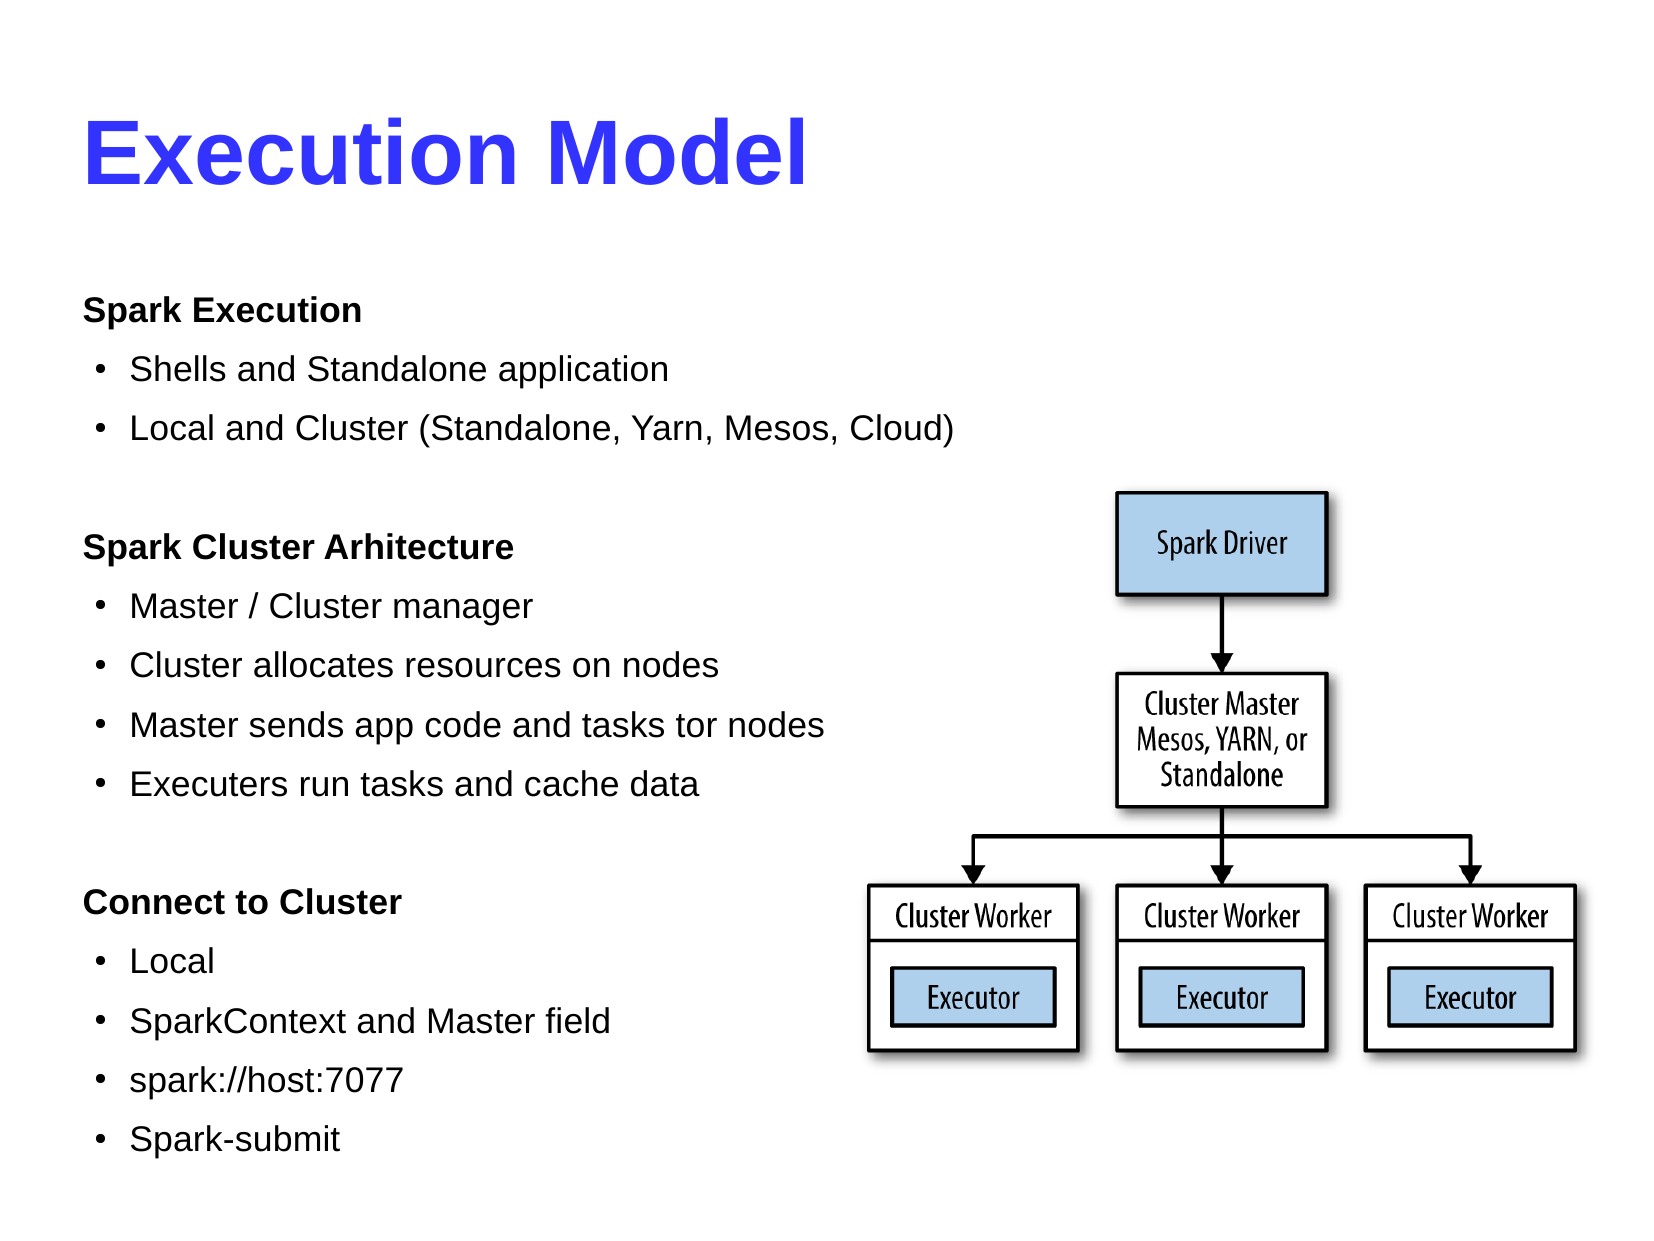

# Execution Model
Spark Execution
Shells and Standalone application
Local and Cluster (Standalone, Yarn, Mesos, Cloud)
Spark Cluster Arhitecture
Master / Cluster manager
Cluster allocates resources on nodes
Master sends app code and tasks tor nodes
Executers run tasks and cache data
Connect to Cluster
Local
SparkContext and Master field
spark://host:7077
Spark-submit